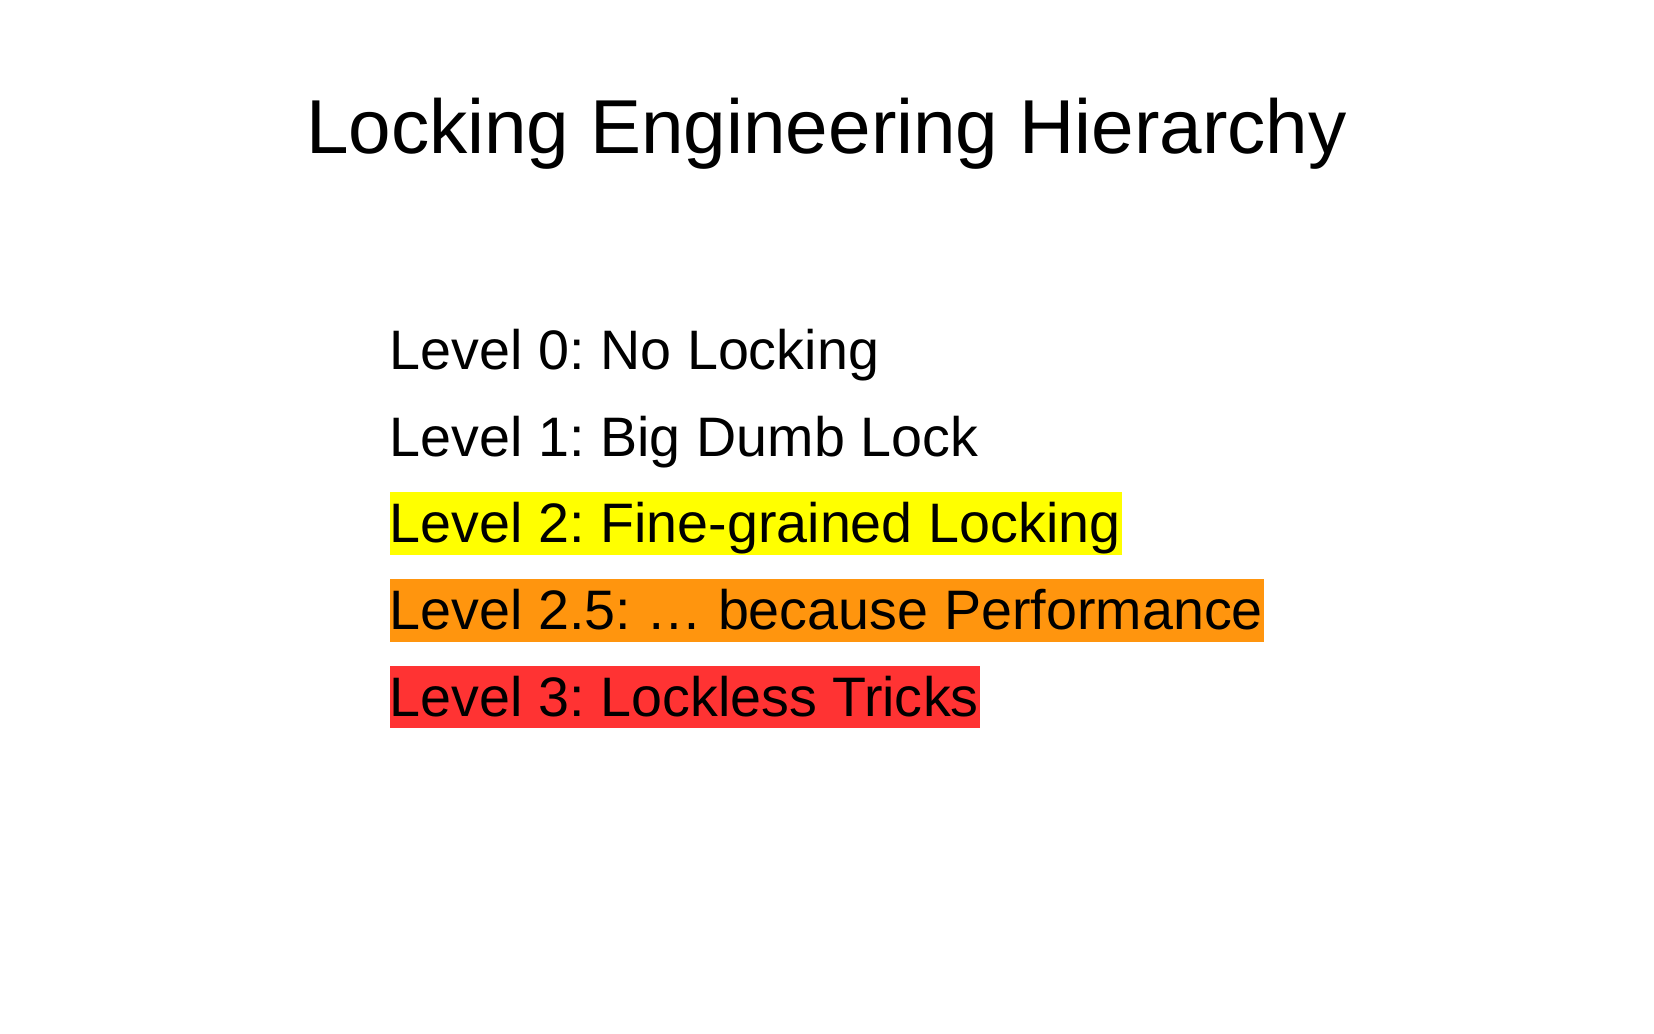

# Locking Engineering Hierarchy
Level 0: No Locking
Level 1: Big Dumb Lock
Level 2: Fine-grained Locking
Level 2.5: … because Performance
Level 3: Lockless Tricks